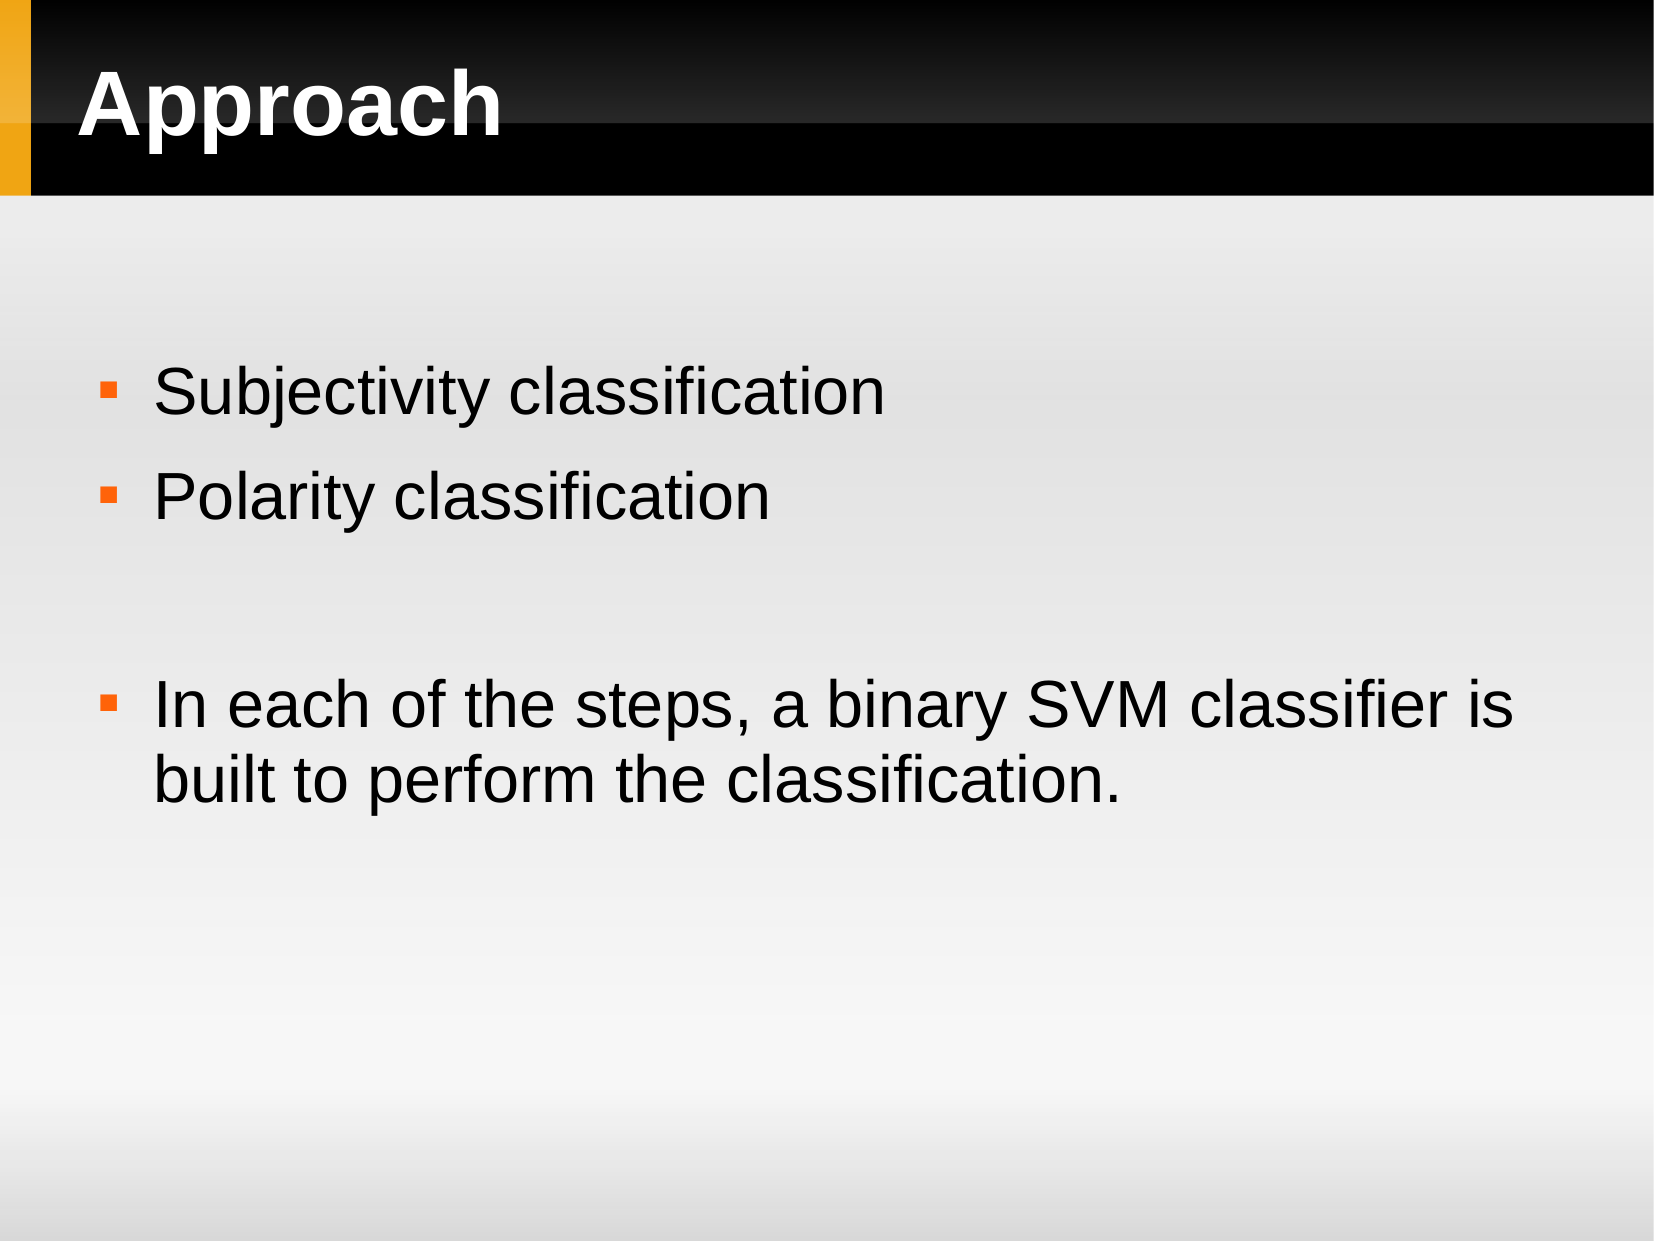

# Approach
Subjectivity classification
Polarity classification
In each of the steps, a binary SVM classifier is built to perform the classification.